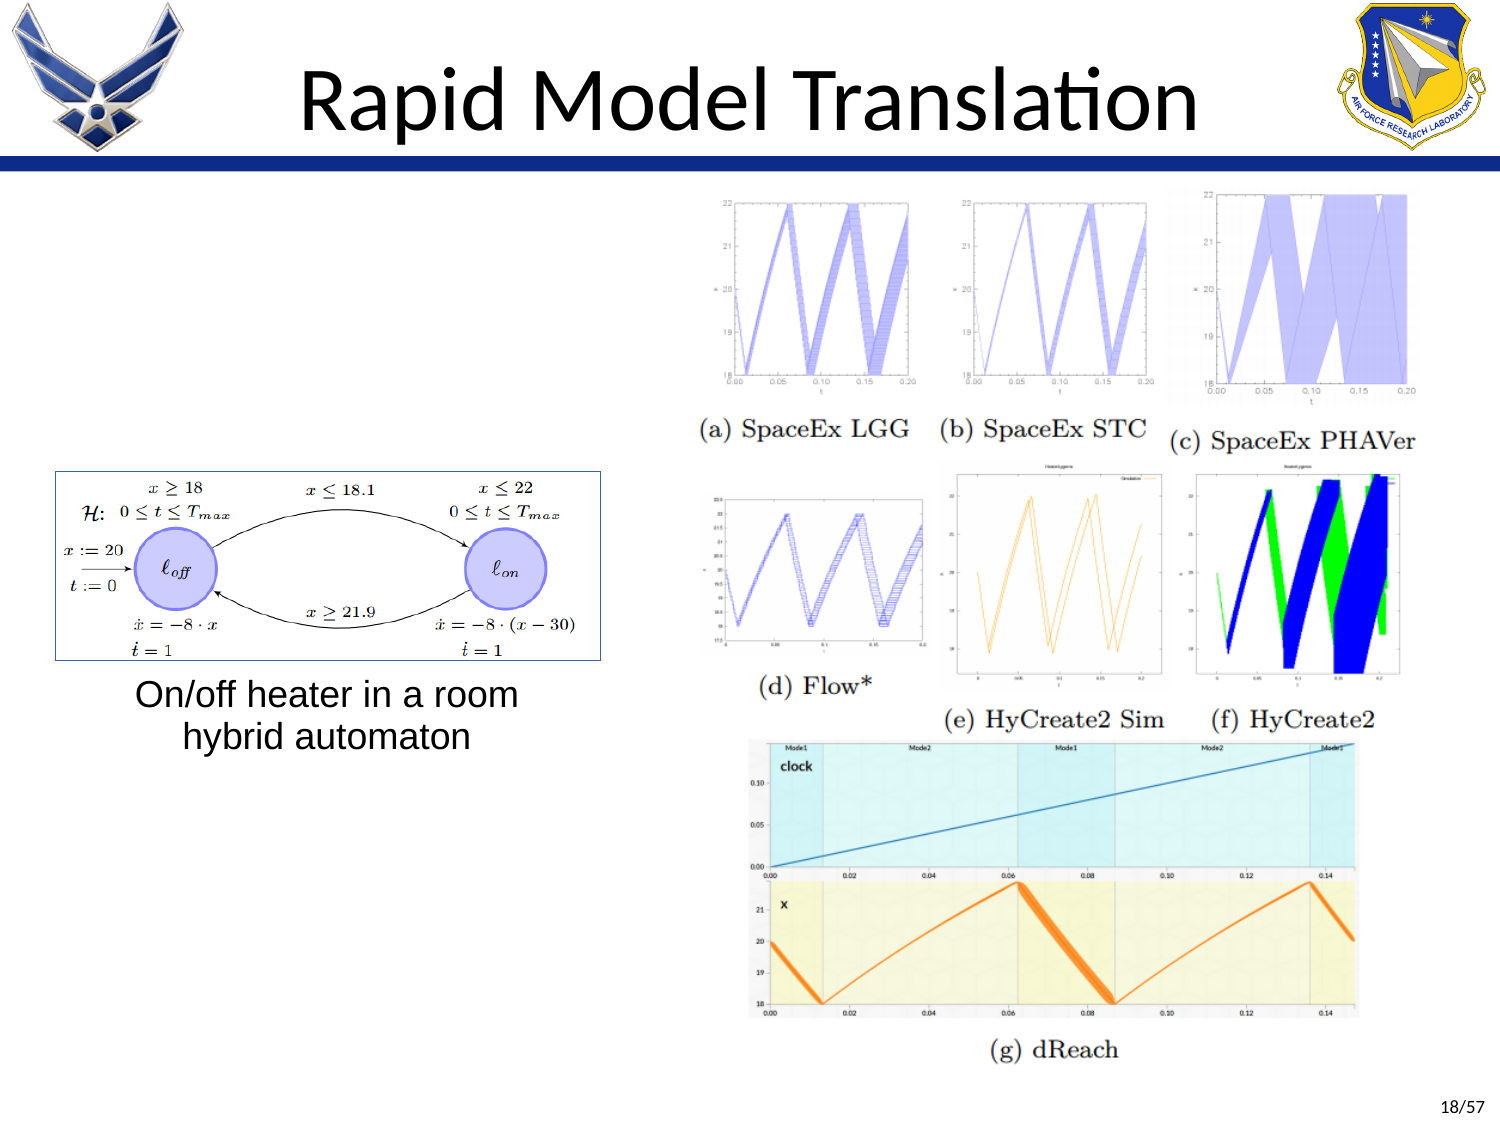

# Rapid Model Translation
On/off heater in a room
hybrid automaton